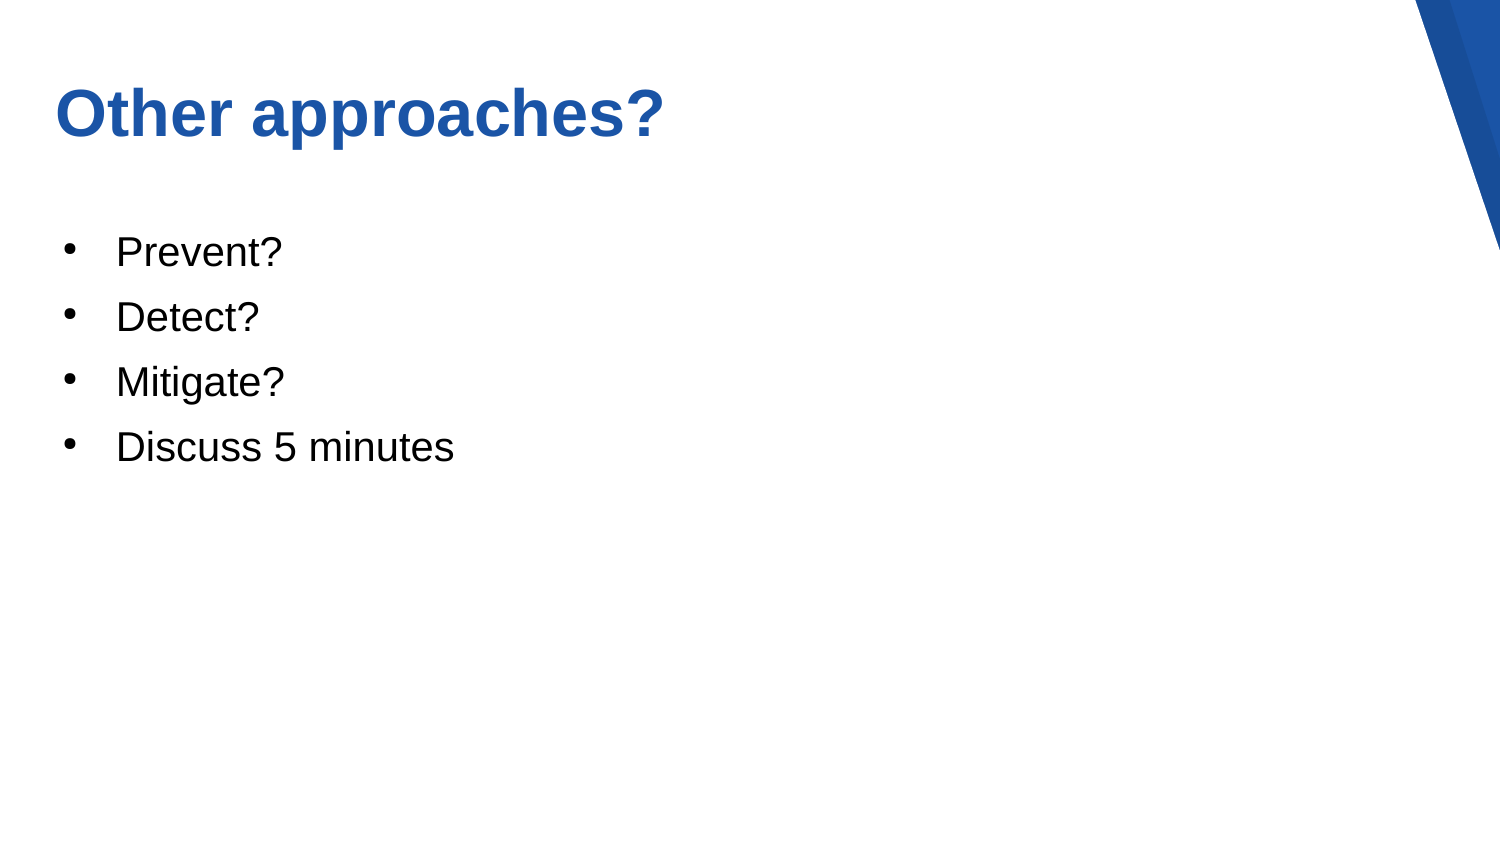

Other approaches?
# Prevent?
Detect?
Mitigate?
Discuss 5 minutes